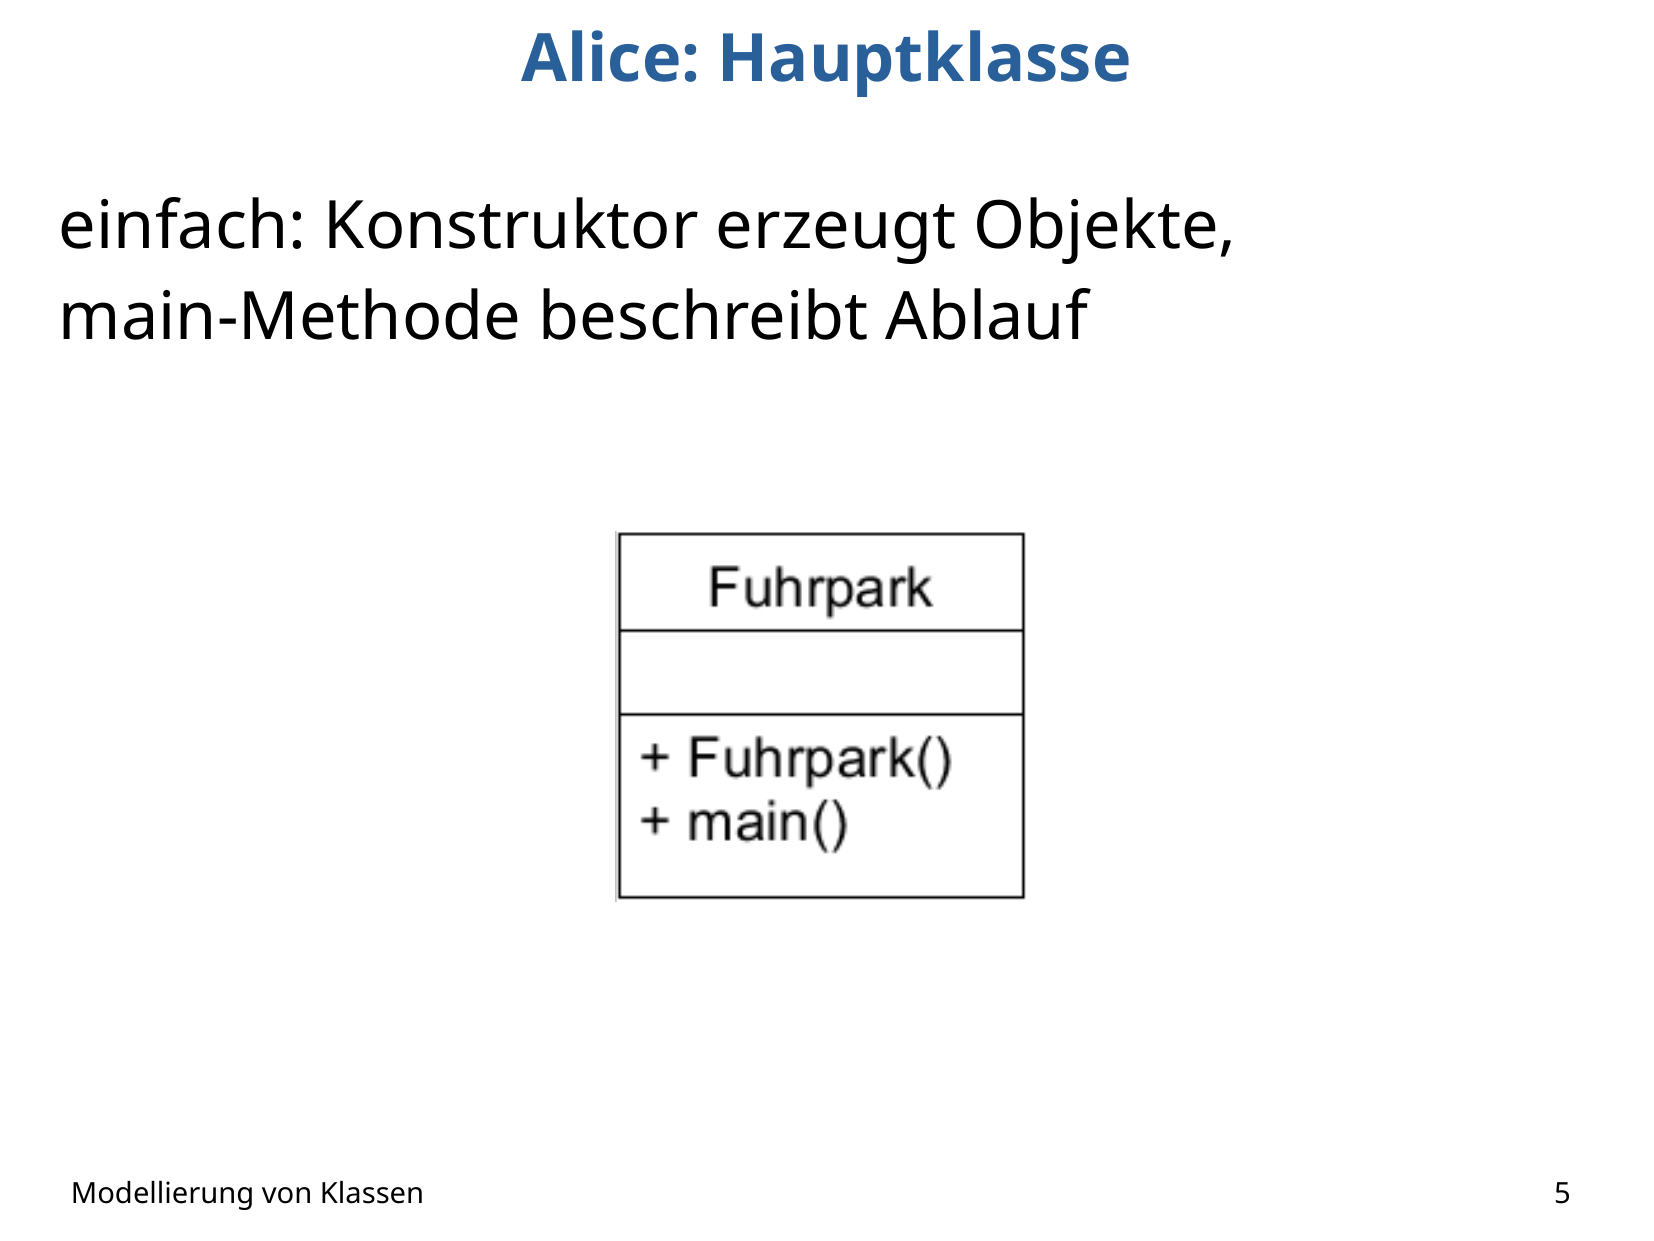

# Alice: Hauptklasse
einfach: Konstruktor erzeugt Objekte,
main-Methode beschreibt Ablauf
Modellierung von Klassen
5